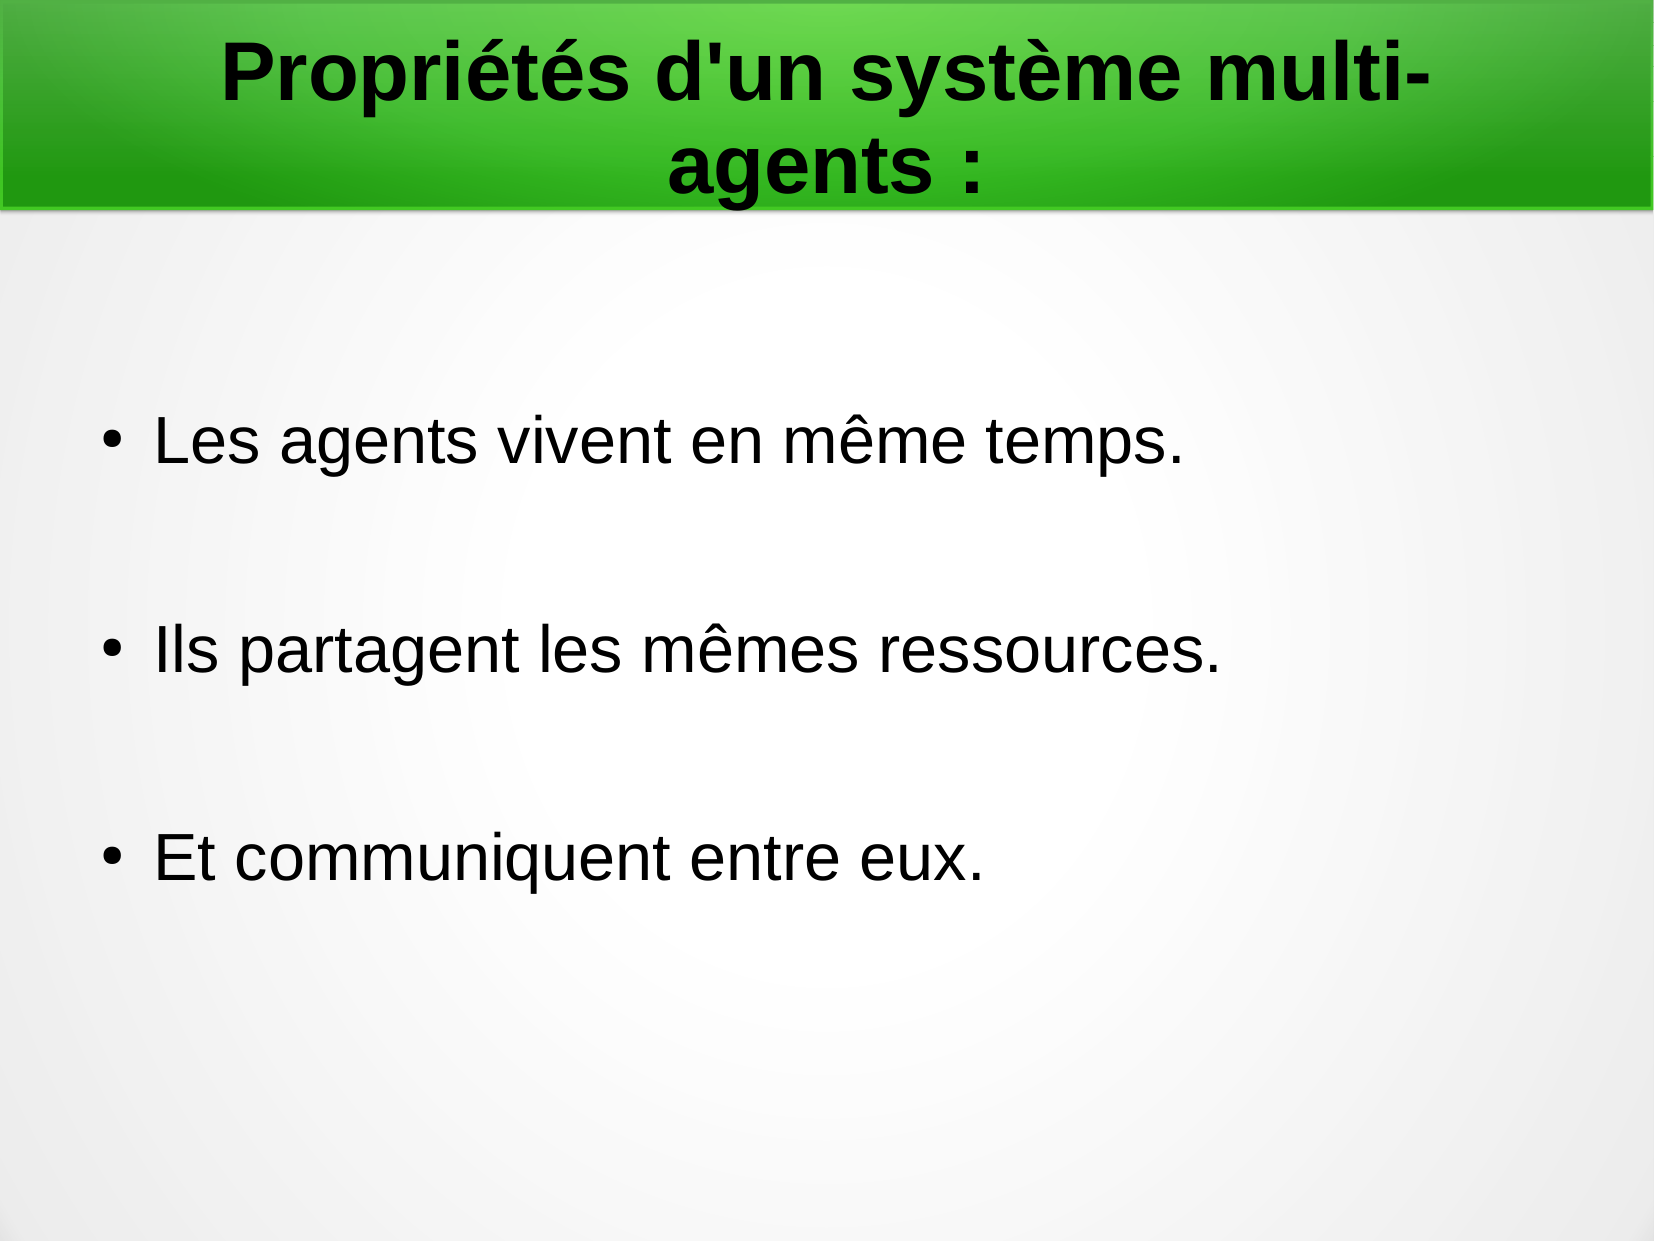

# Propriétés d'un système multi-agents :
Les agents vivent en même temps.
Ils partagent les mêmes ressources.
Et communiquent entre eux.